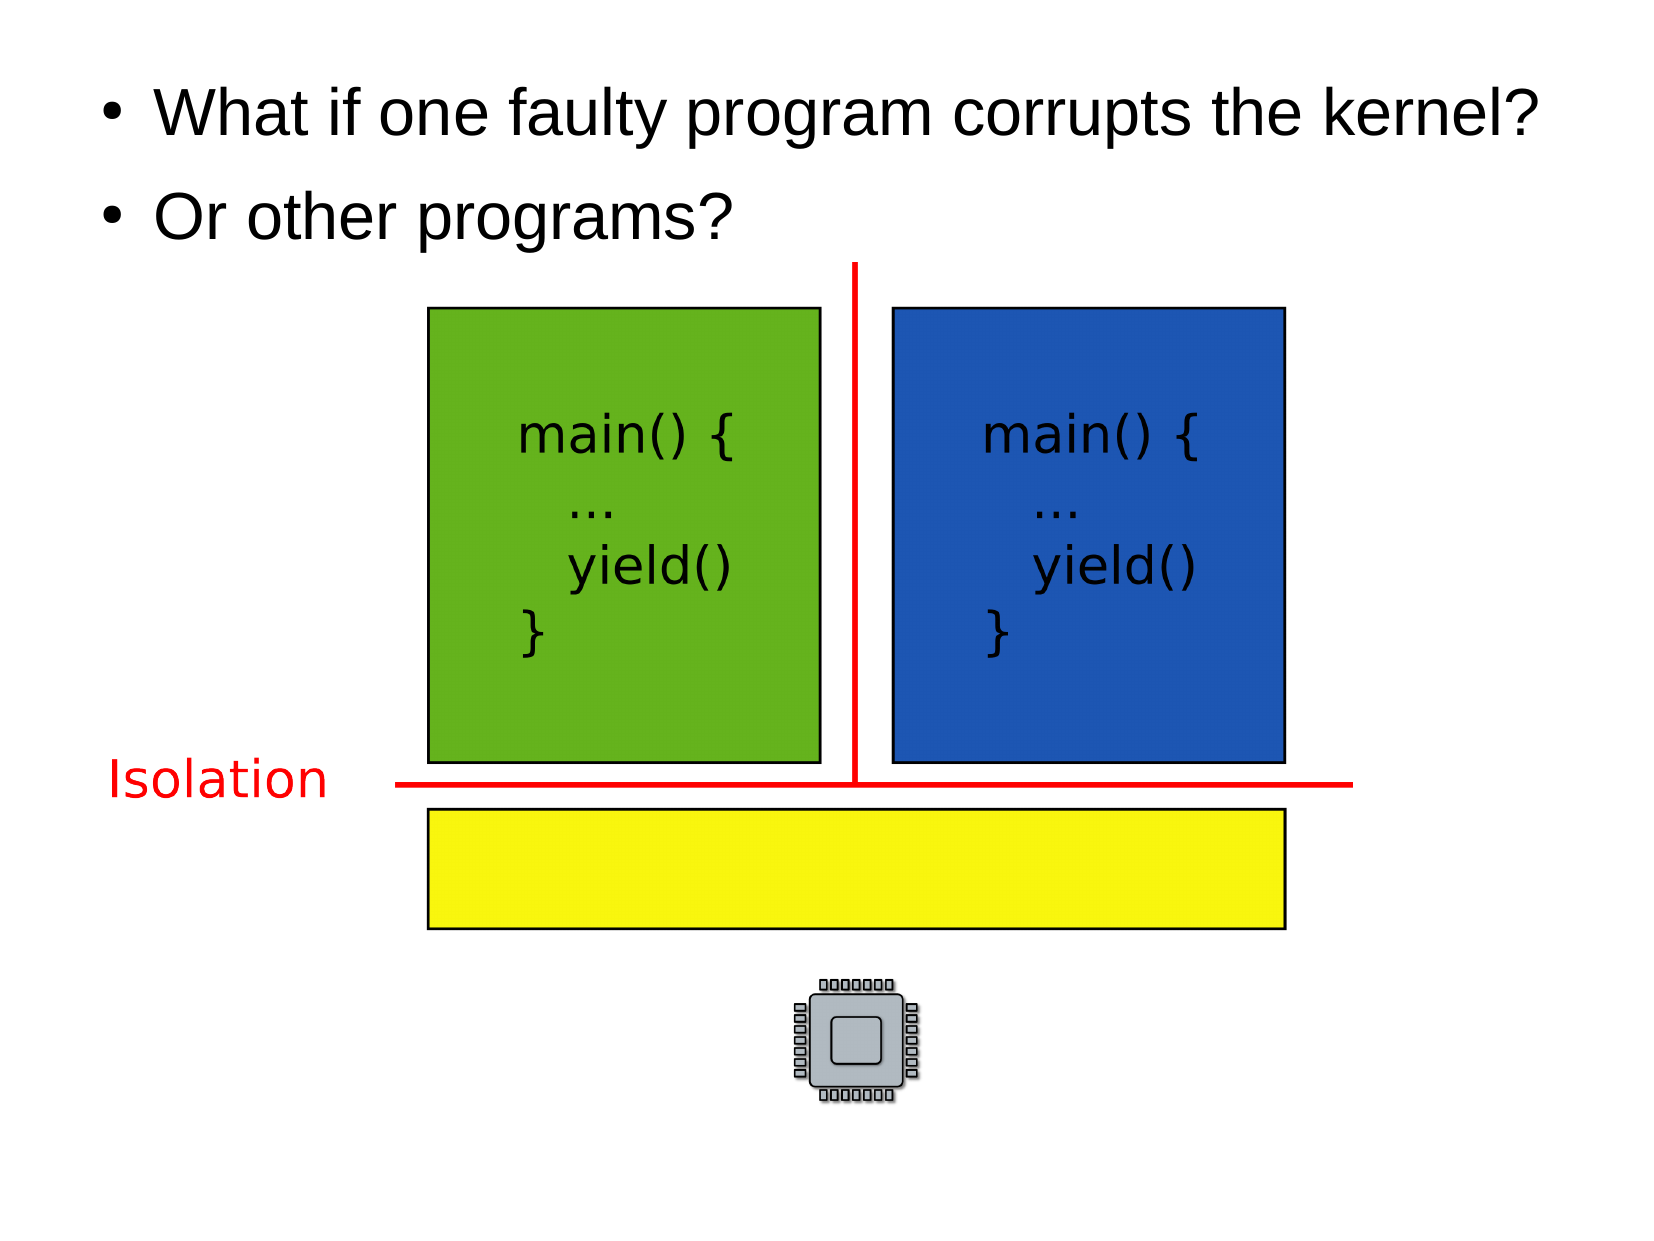

# What if one faulty program corrupts the kernel?
Or other programs?